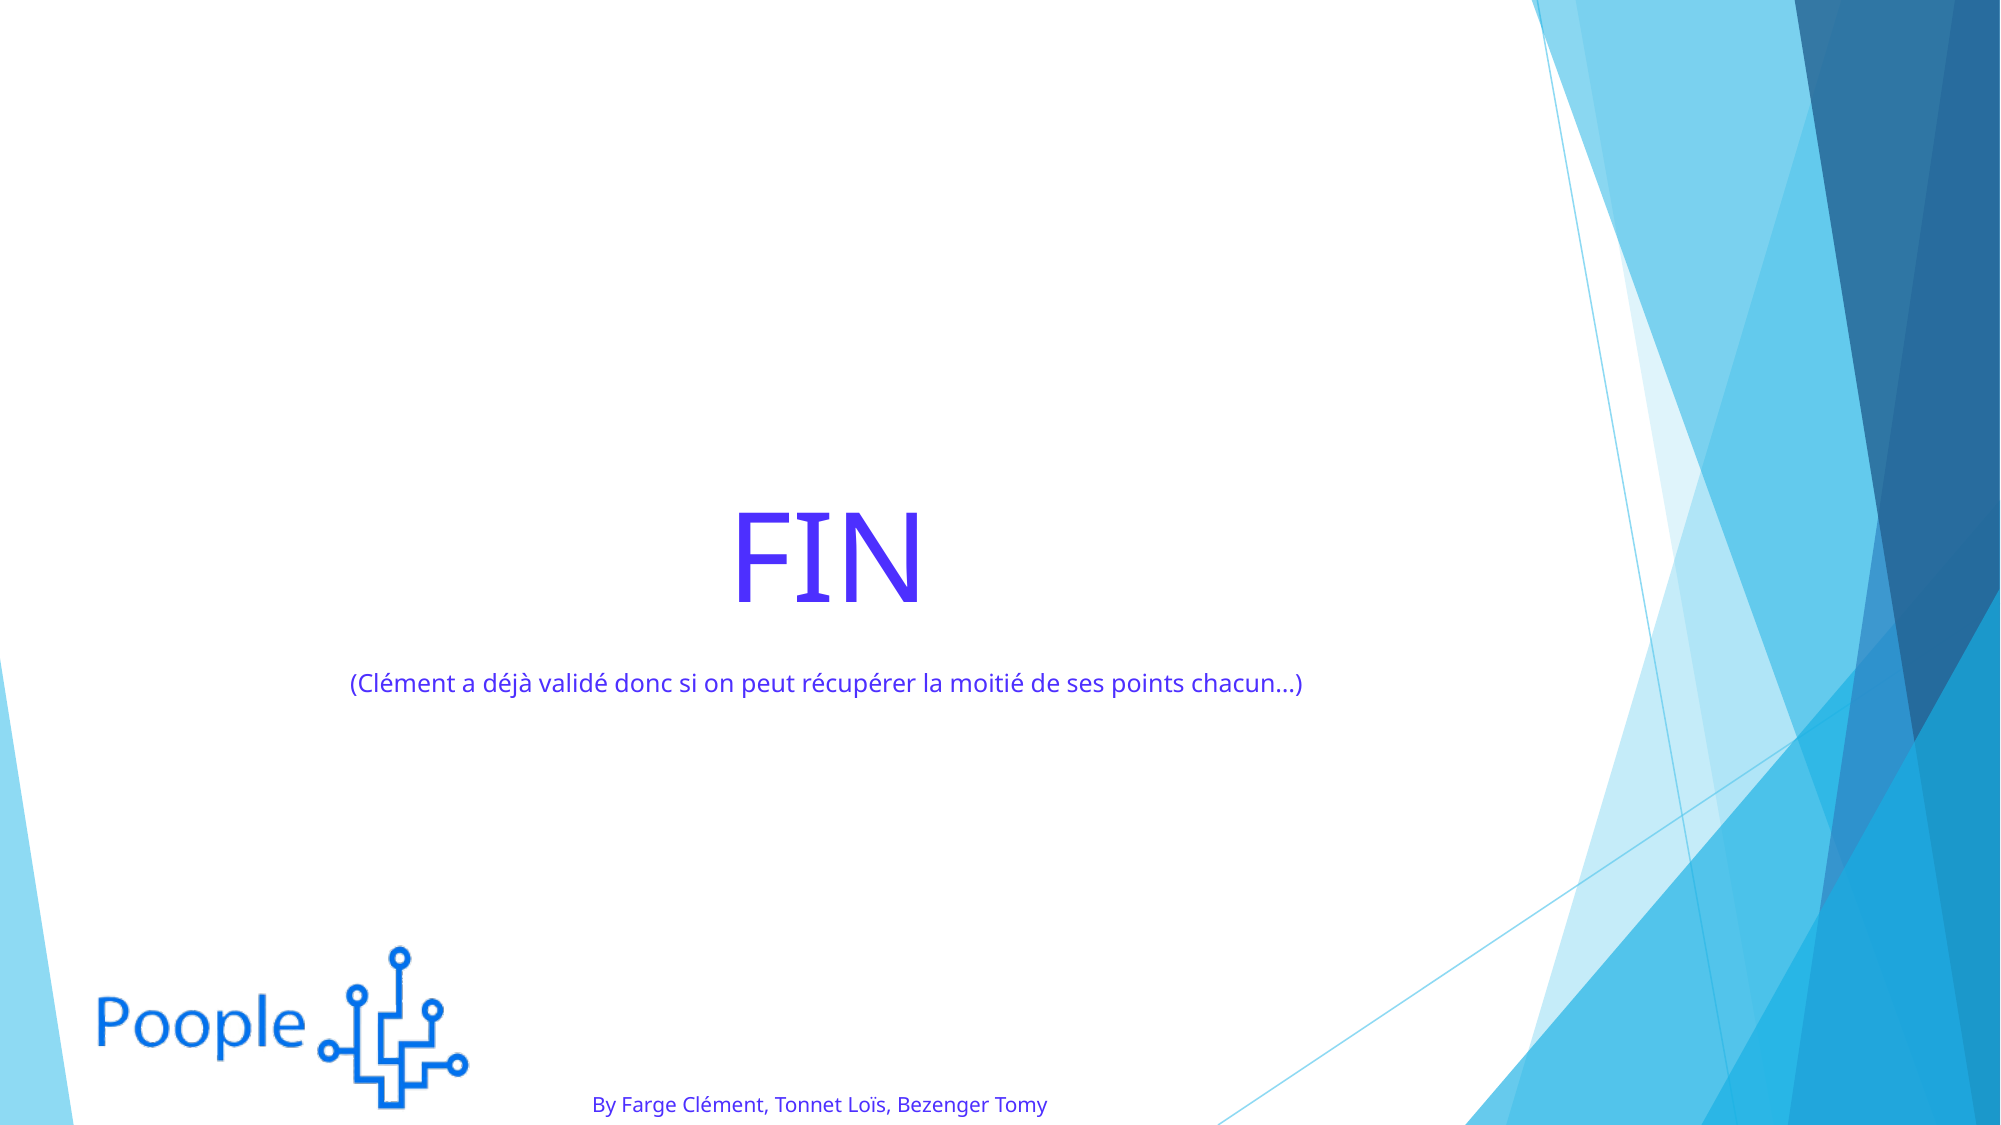

FIN
(Clément a déjà validé donc si on peut récupérer la moitié de ses points chacun…)
By Farge Clément, Tonnet Loïs, Bezenger Tomy